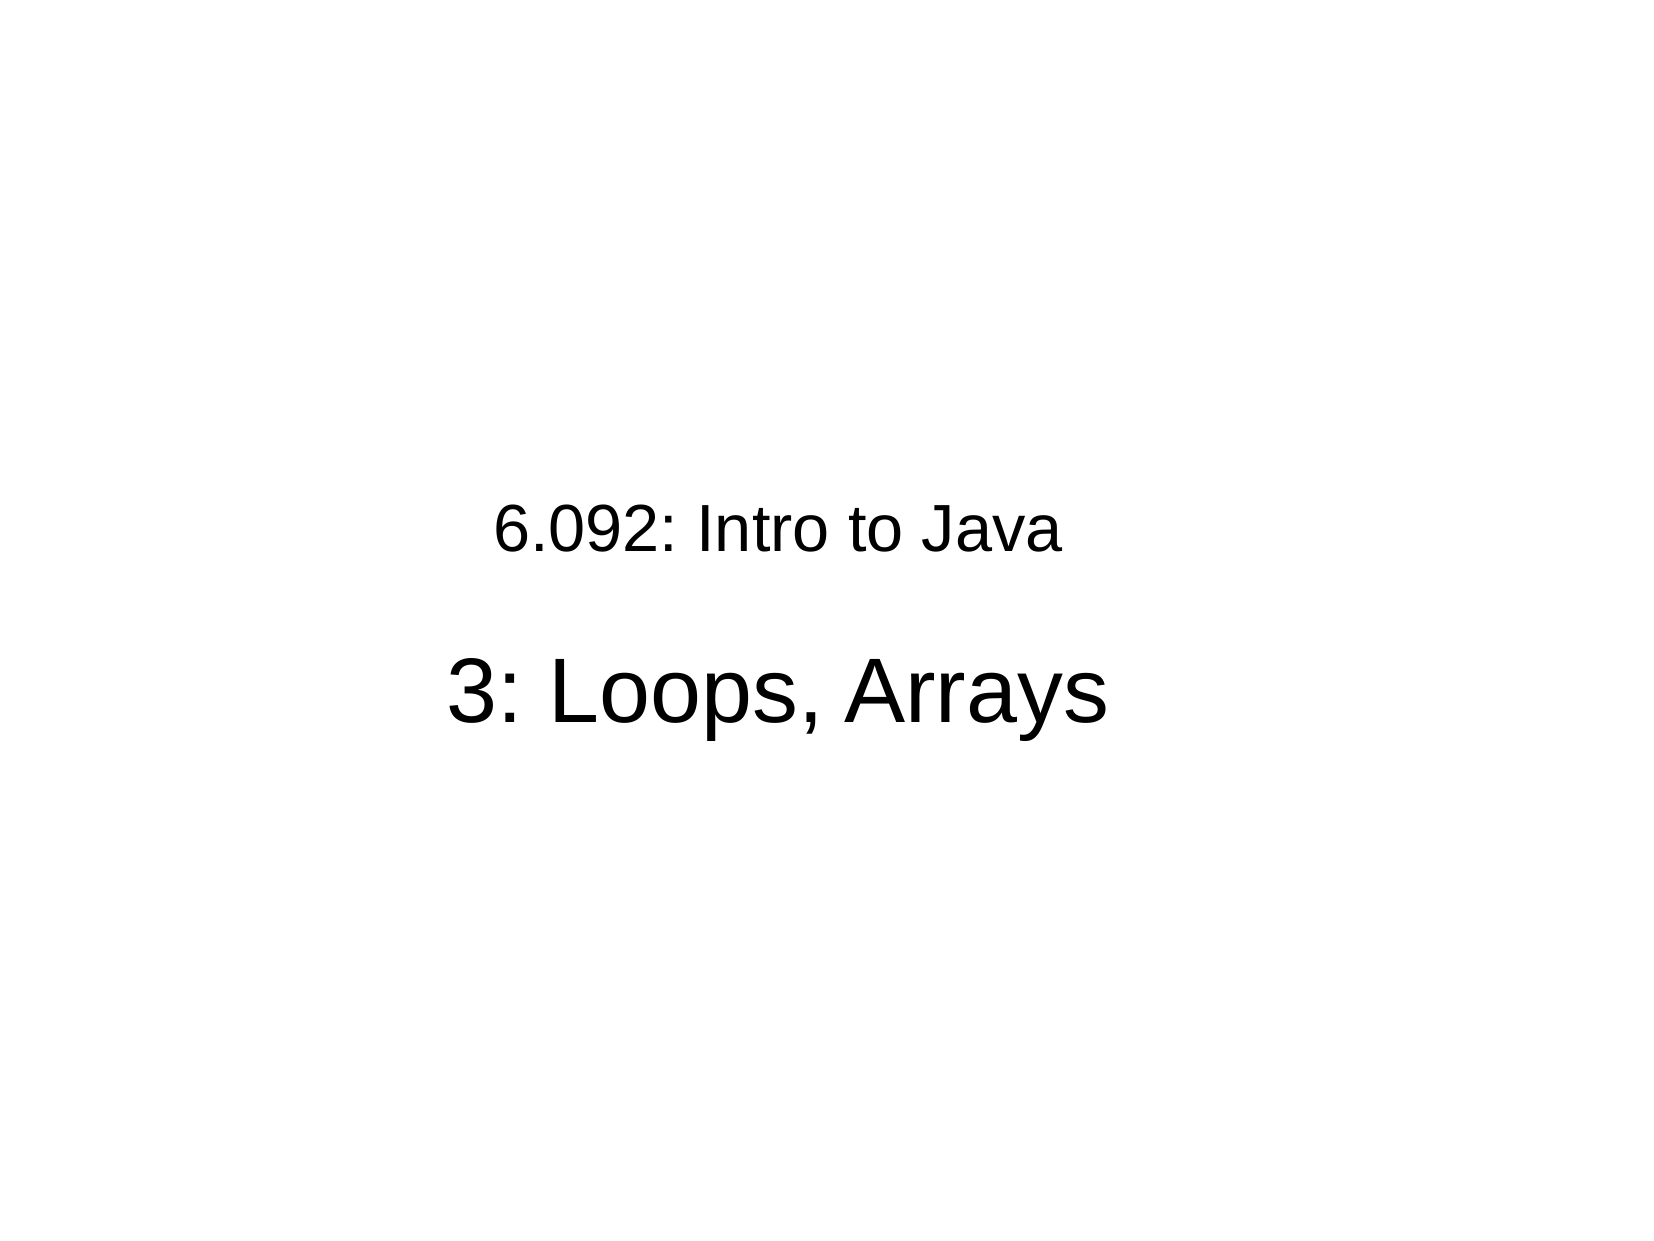

6.092: Intro to Java
3: Loops, Arrays